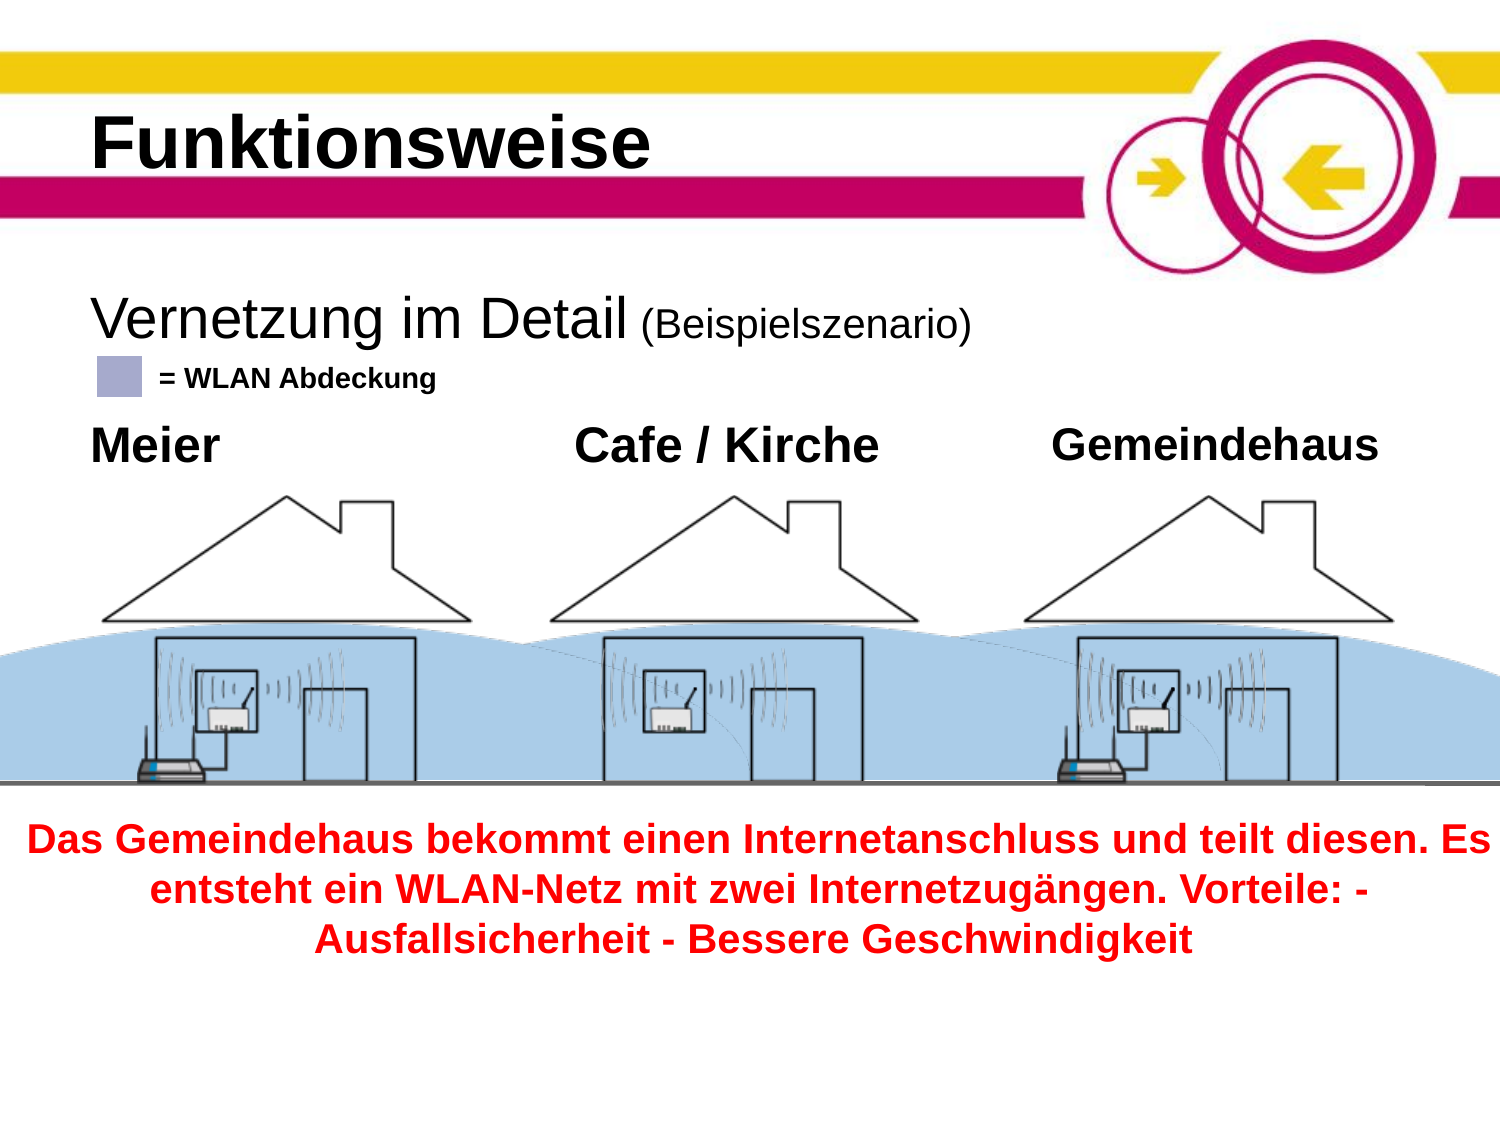

Funktionsweise
Vernetzung im Detail (Beispielszenario)
= WLAN Abdeckung
Meier
Cafe / Kirche
Gemeindehaus
Das Gemeindehaus bekommt einen Internetanschluss und teilt diesen. Es entsteht ein WLAN-Netz mit zwei Internetzugängen. Vorteile: - Ausfallsicherheit - Bessere Geschwindigkeit